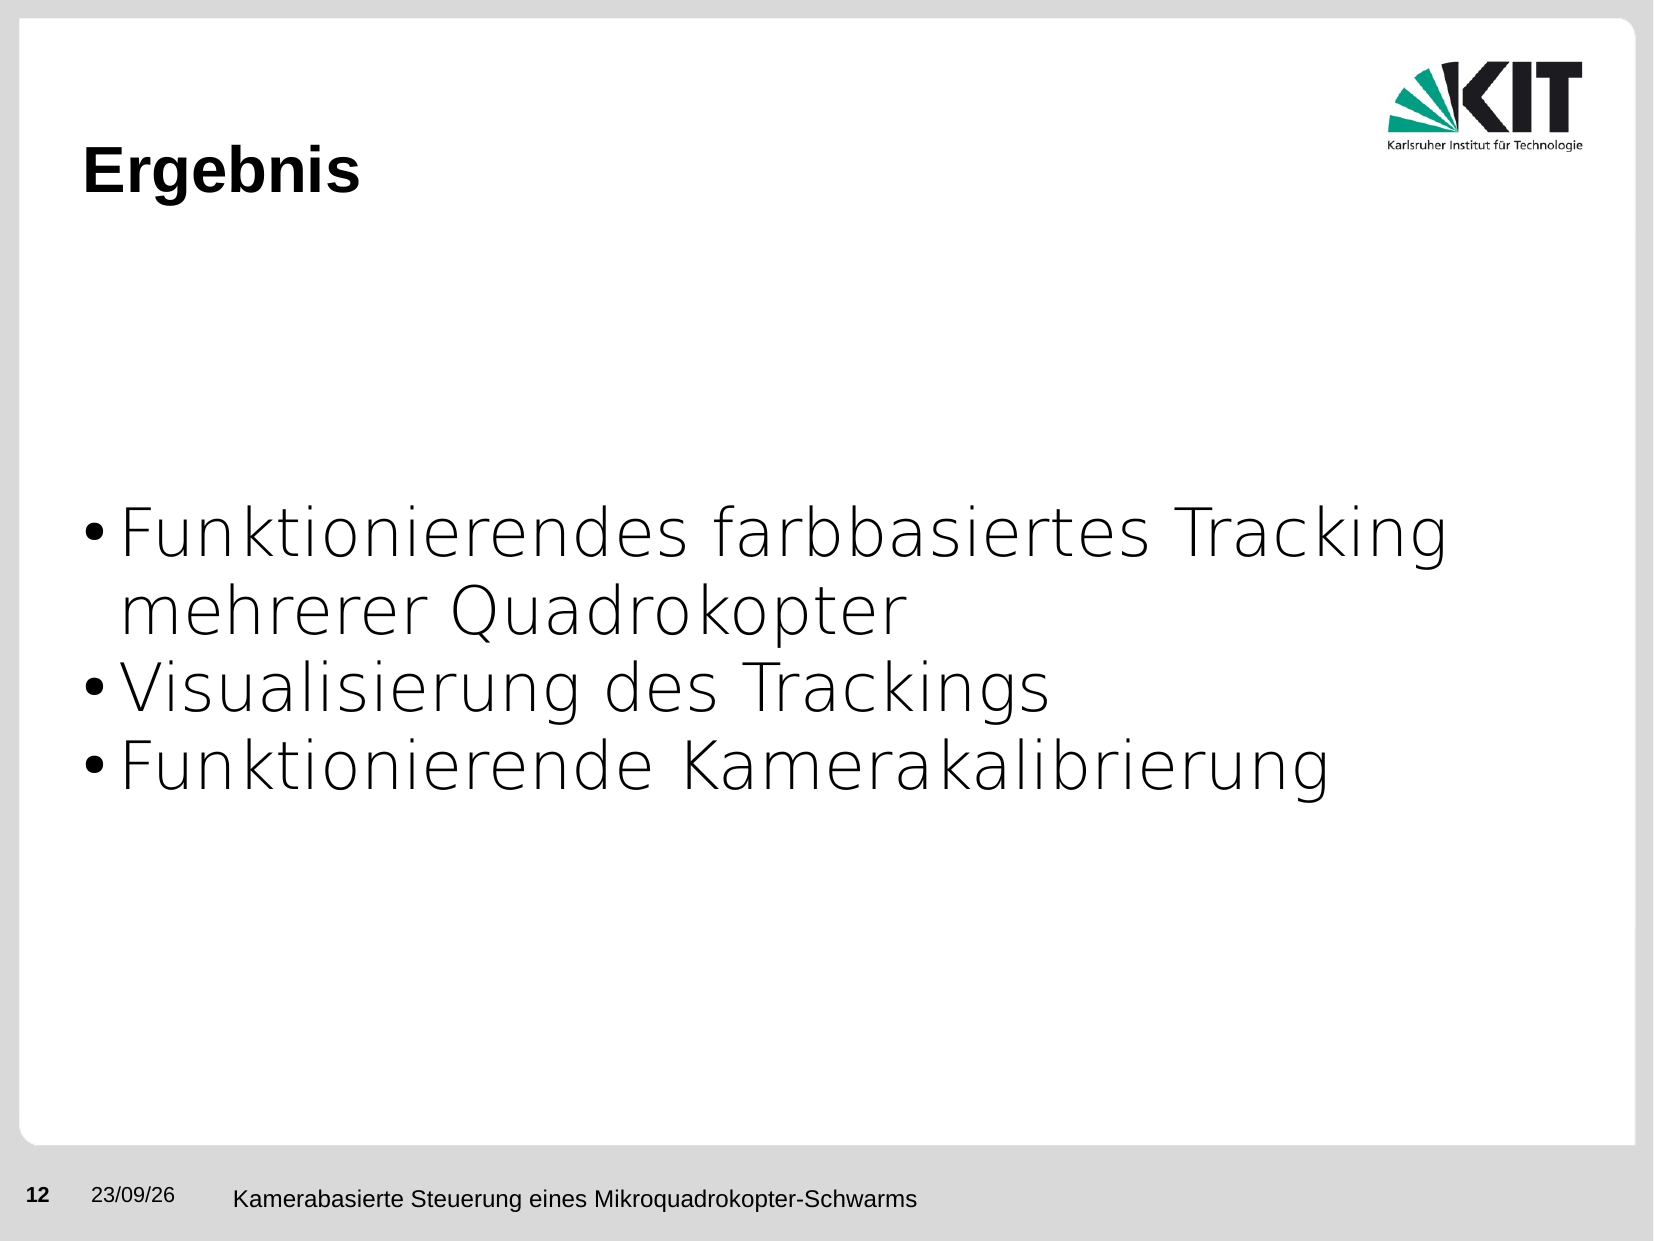

# Ergebnis
Funktionierendes farbbasiertes Tracking mehrerer Quadrokopter
Visualisierung des Trackings
Funktionierende Kamerakalibrierung